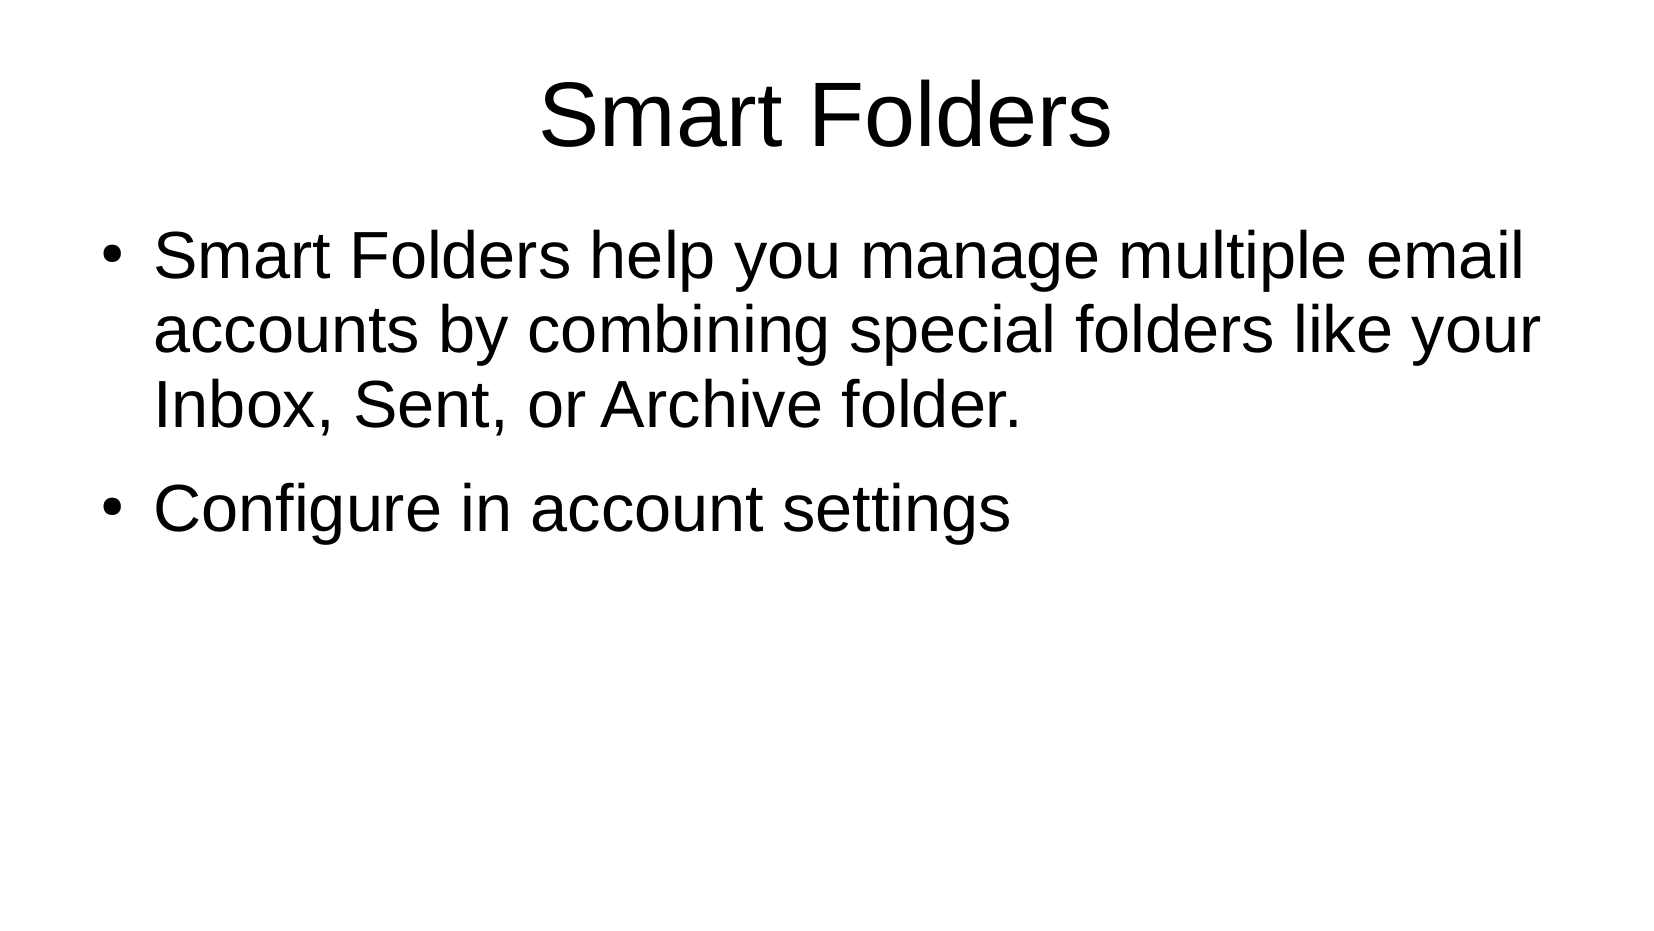

# Smart Folders
Smart Folders help you manage multiple email accounts by combining special folders like your Inbox, Sent, or Archive folder.
Configure in account settings